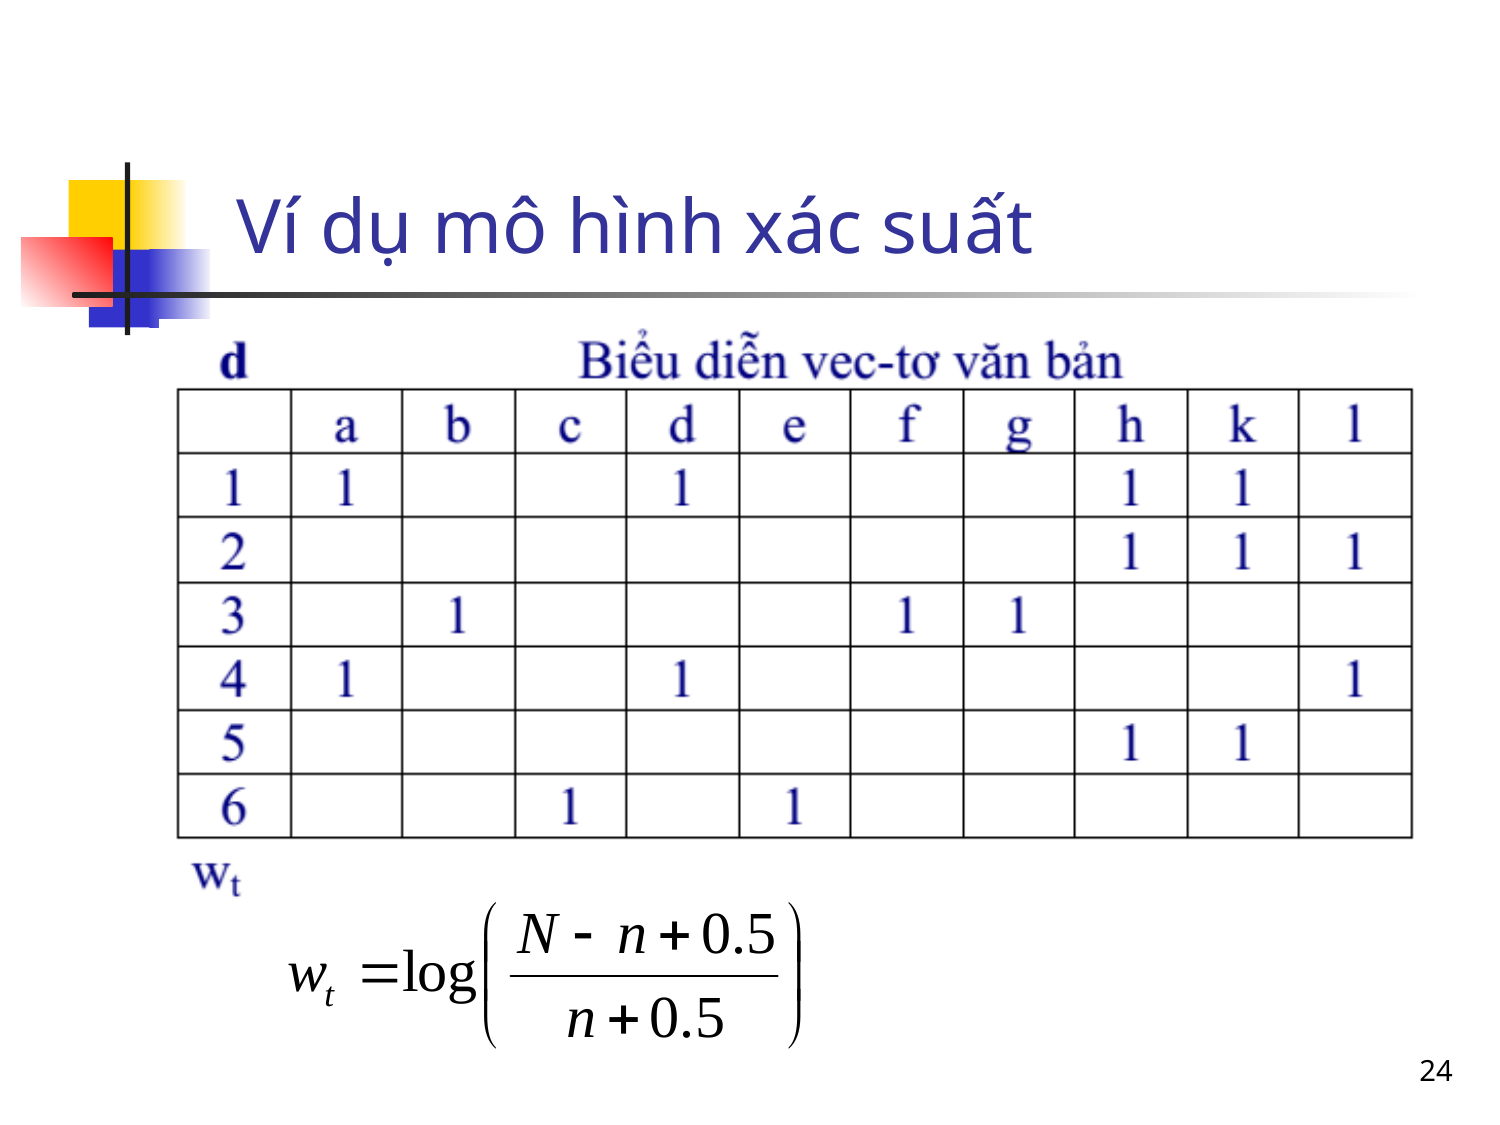

# Ví dụ mô hình xác suất